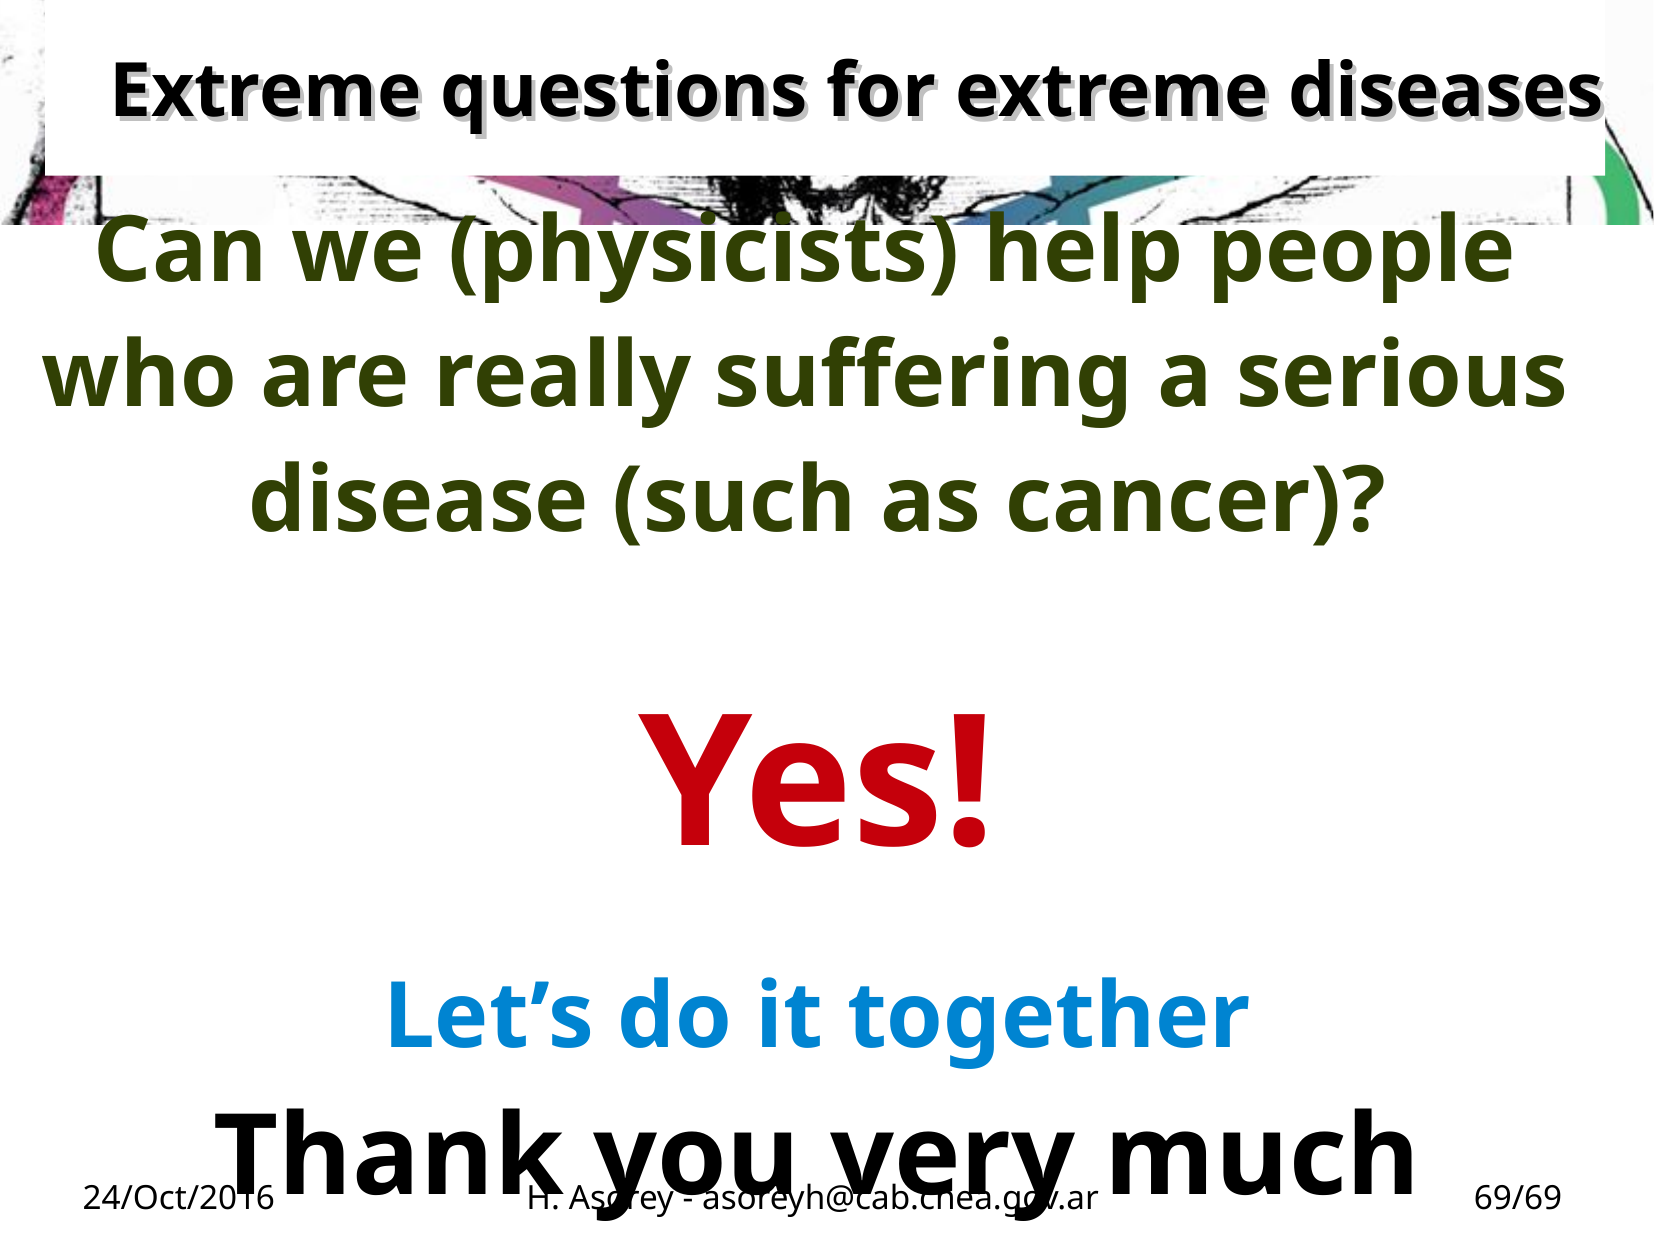

# Extreme questions for extreme diseases
Can we (physicists) help people
who are really suffering a serious
disease (such as cancer)?
Yes!
Let’s do it together
Thank you very much
24/Oct/2016
H. Asorey - asoreyh@cab.cnea.gov.ar
69